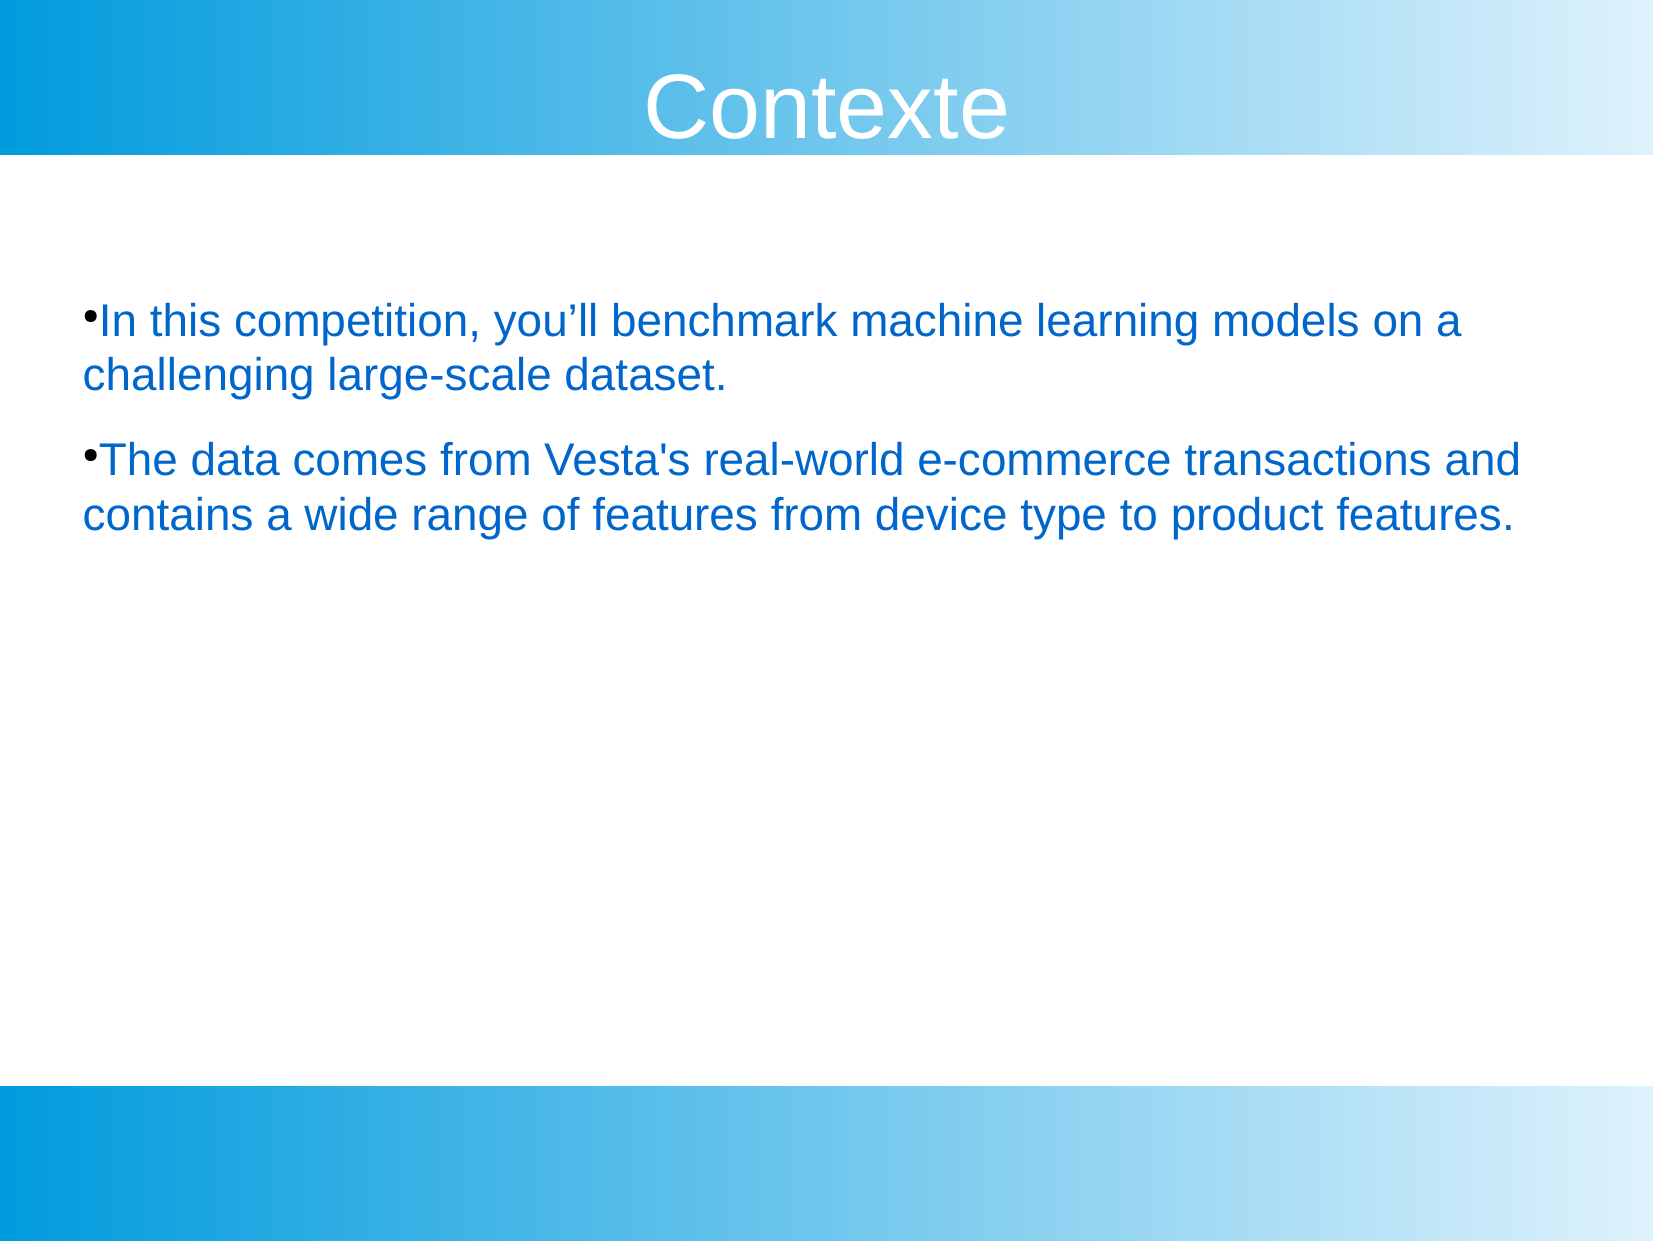

# Contexte
In this competition, you’ll benchmark machine learning models on a challenging large-scale dataset.
The data comes from Vesta's real-world e-commerce transactions and contains a wide range of features from device type to product features.